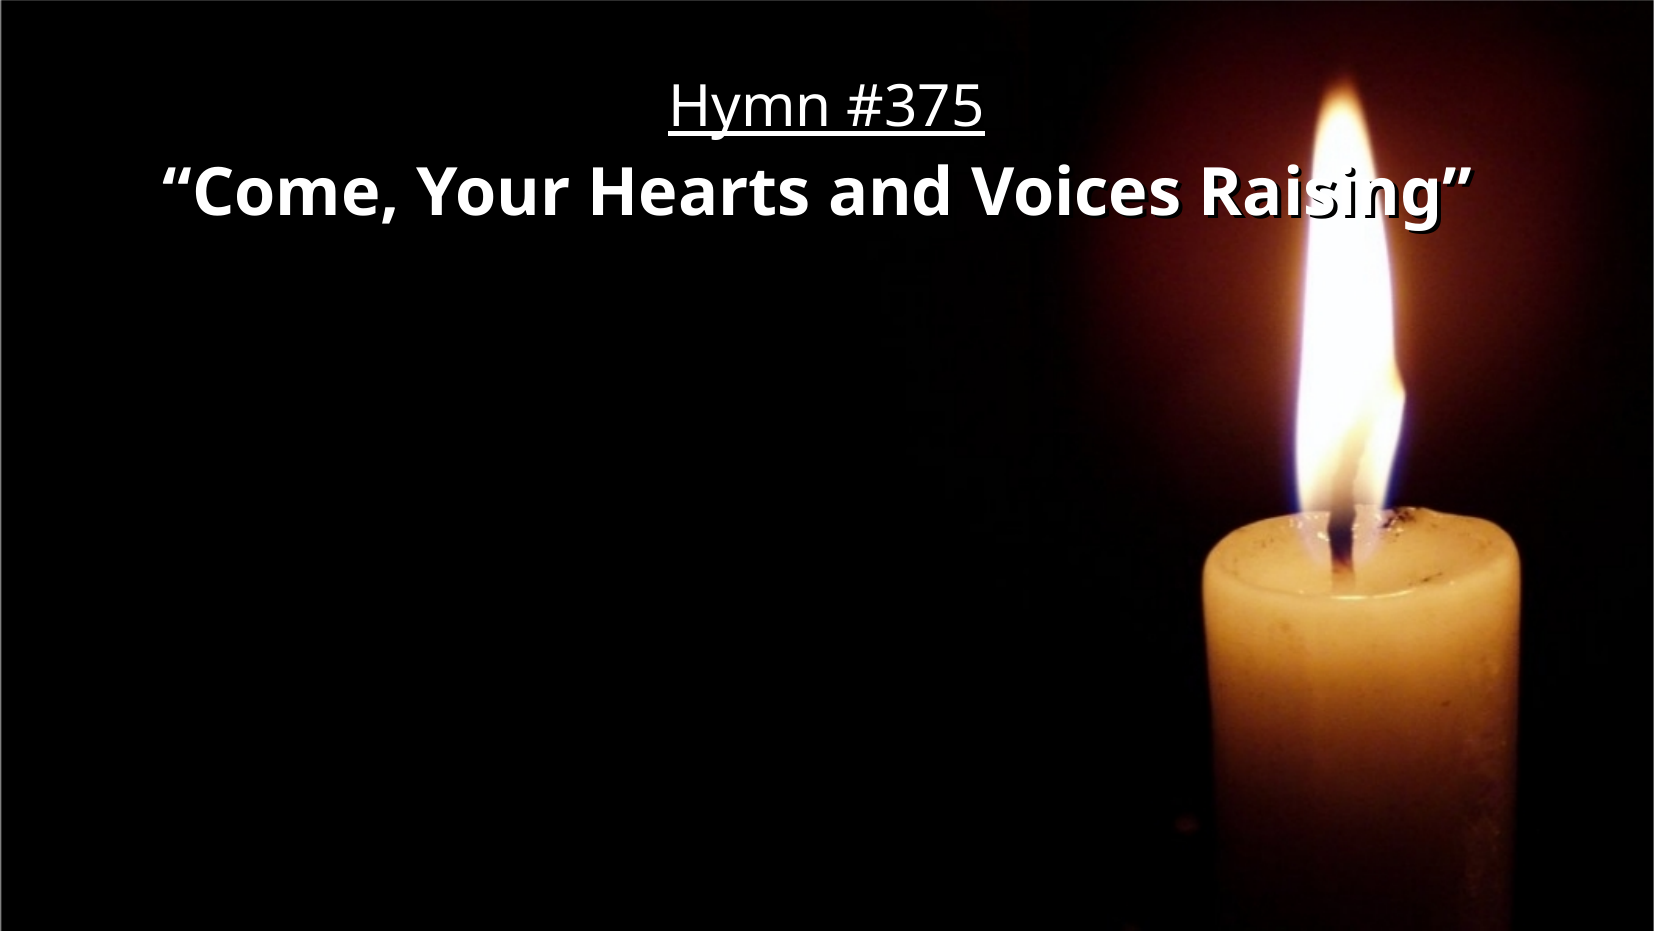

Hymn #375
“Come, Your Hearts and Voices Raising”